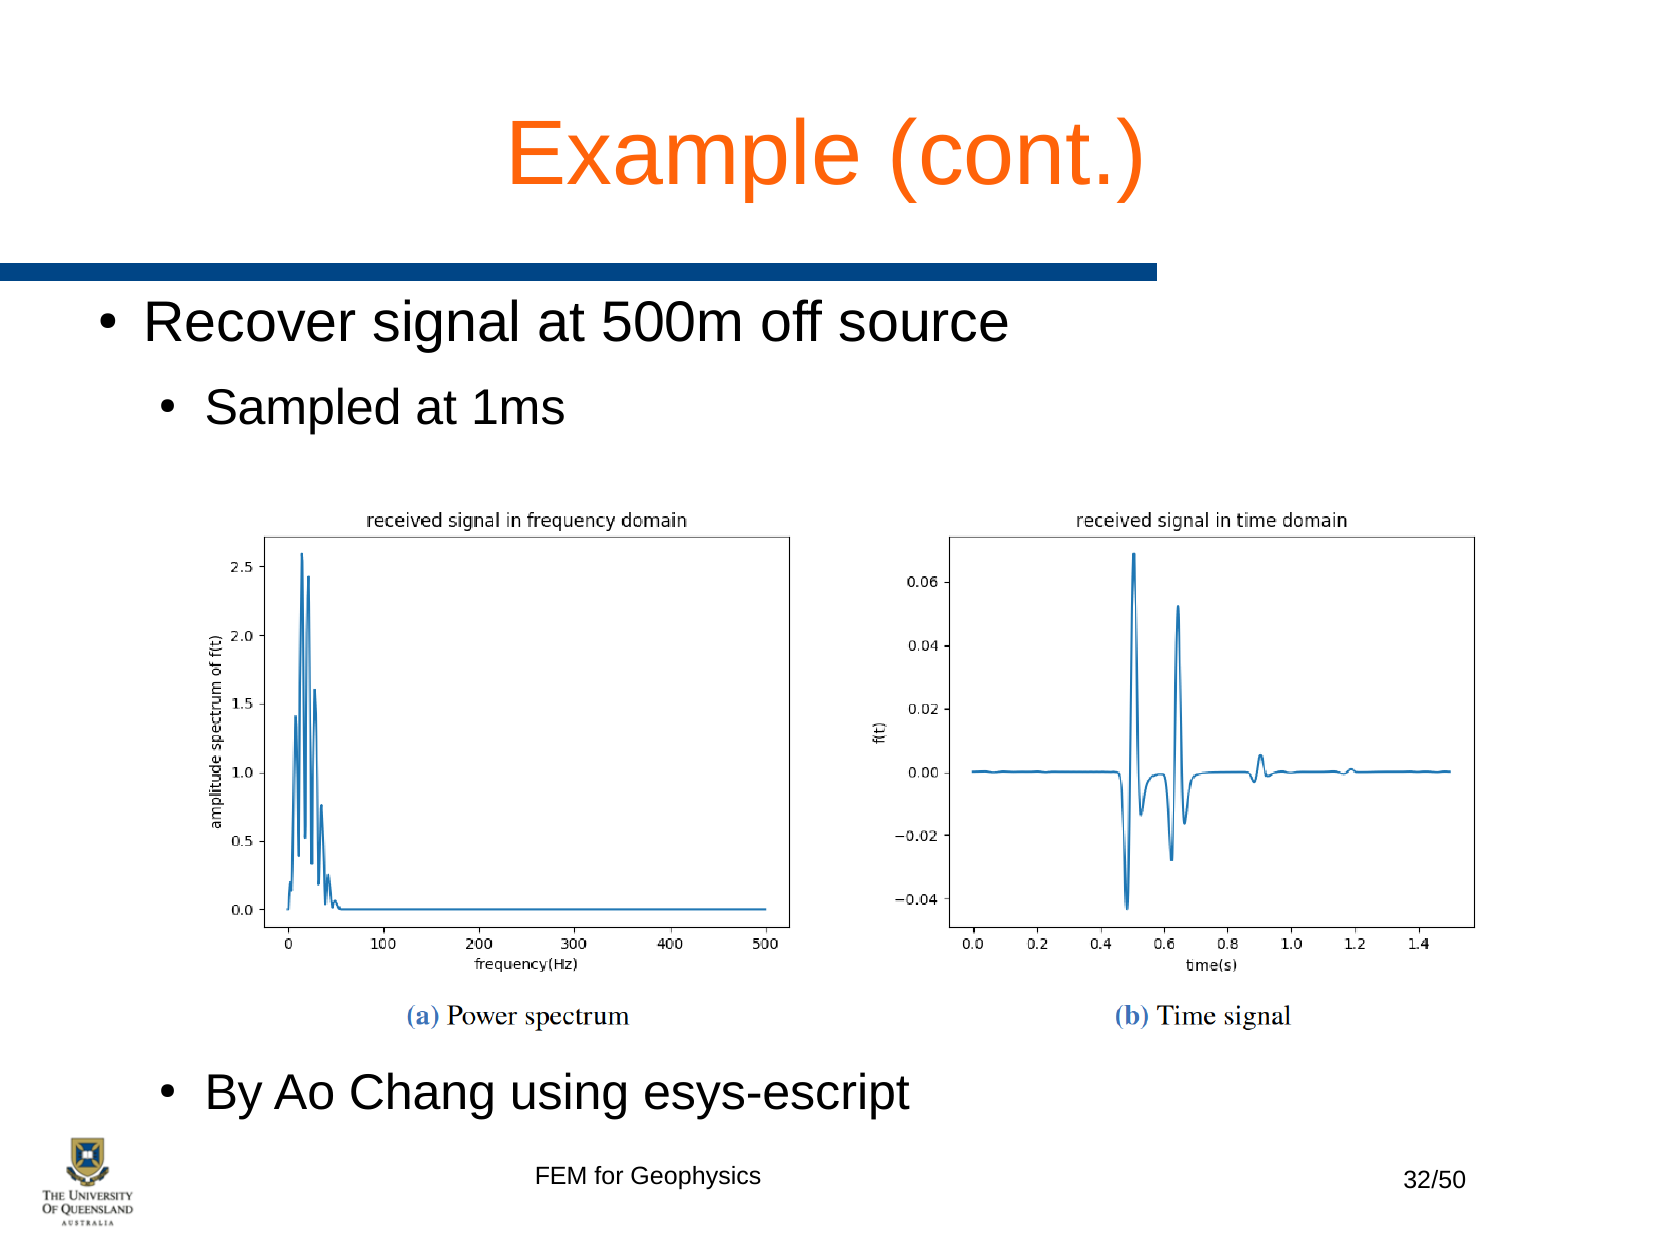

# Example (cont.)
Recover signal at 500m off source
Sampled at 1ms
By Ao Chang using esys-escript